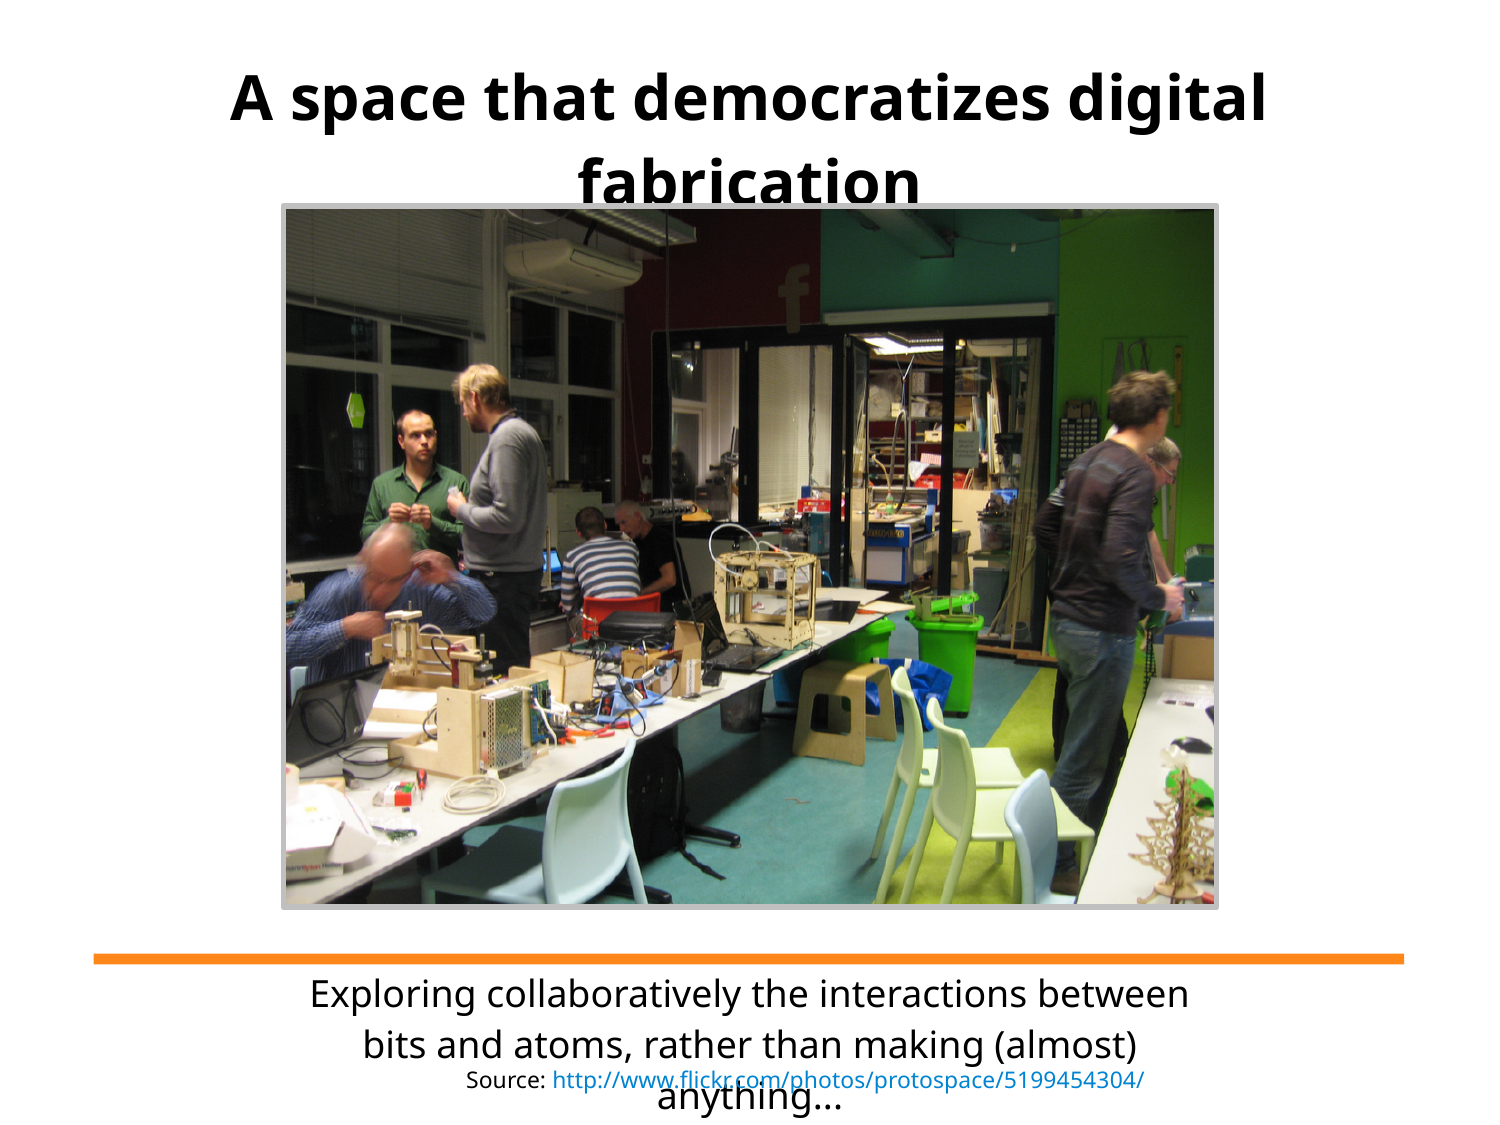

# A space that democratizes digital fabrication
Exploring collaboratively the interactions between bits and atoms, rather than making (almost) anything...
Source: http://www.flickr.com/photos/protospace/5199454304/